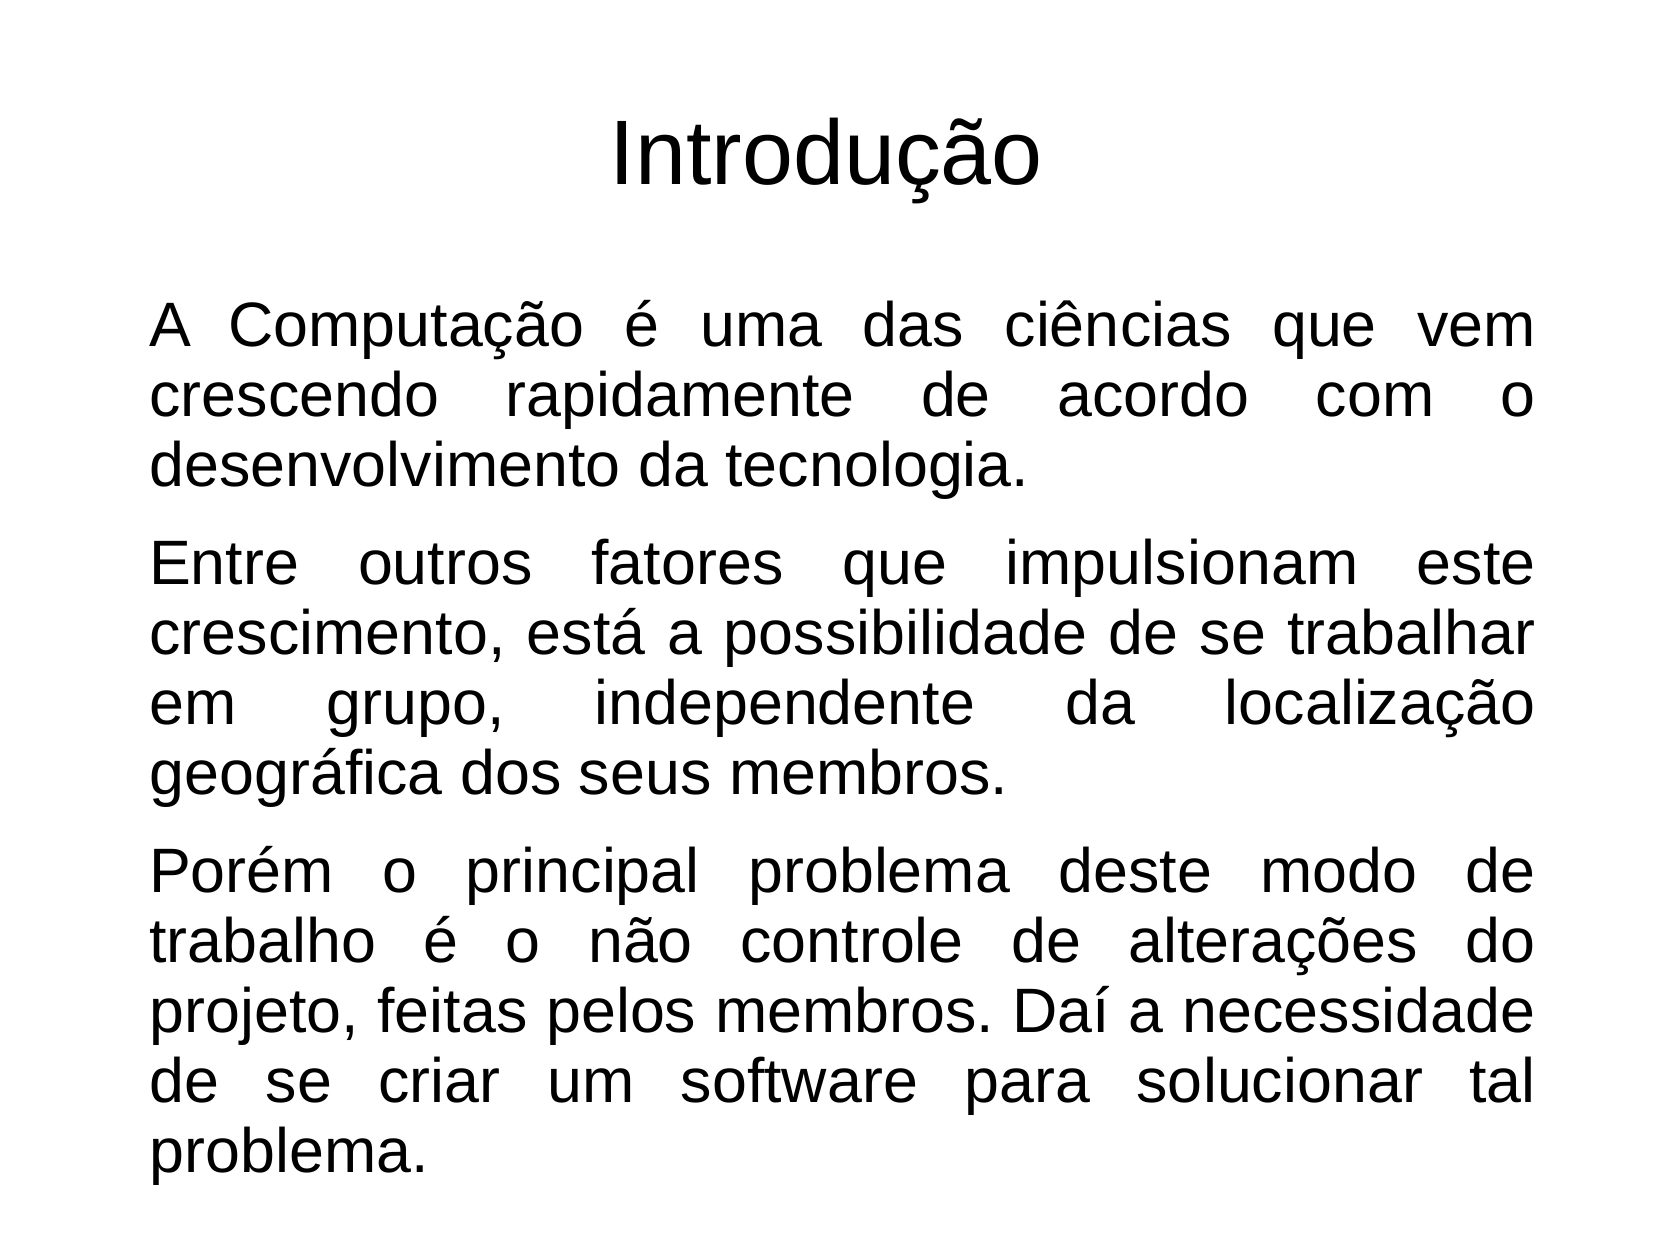

# Introdução
A Computação é uma das ciências que vem crescendo rapidamente de acordo com o desenvolvimento da tecnologia.
Entre outros fatores que impulsionam este crescimento, está a possibilidade de se trabalhar em grupo, independente da localização geográfica dos seus membros.
Porém o principal problema deste modo de trabalho é o não controle de alterações do projeto, feitas pelos membros. Daí a necessidade de se criar um software para solucionar tal problema.